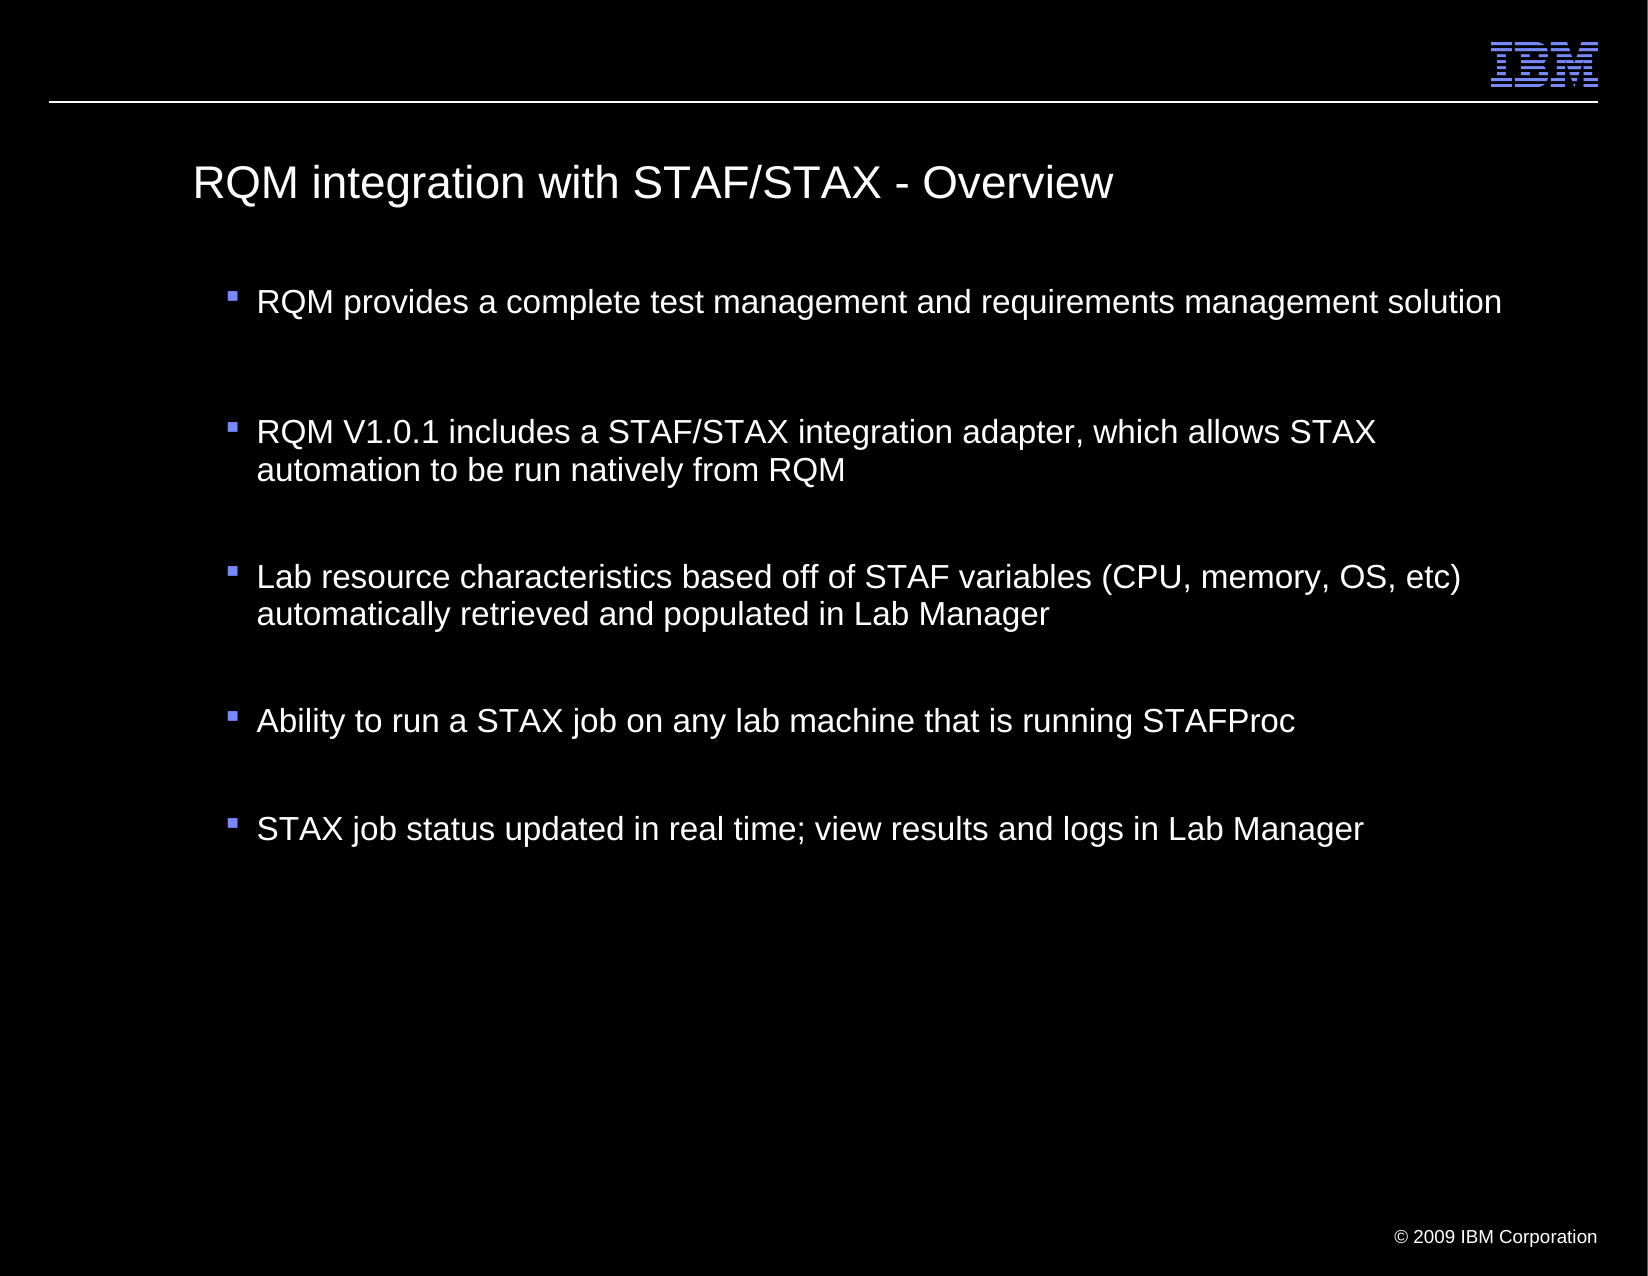

RQM integration with STAF/STAX - Overview
# RQM provides a complete test management and requirements management solution
RQM V1.0.1 includes a STAF/STAX integration adapter, which allows STAX automation to be run natively from RQM
Lab resource characteristics based off of STAF variables (CPU, memory, OS, etc) automatically retrieved and populated in Lab Manager
Ability to run a STAX job on any lab machine that is running STAFProc
STAX job status updated in real time; view results and logs in Lab Manager